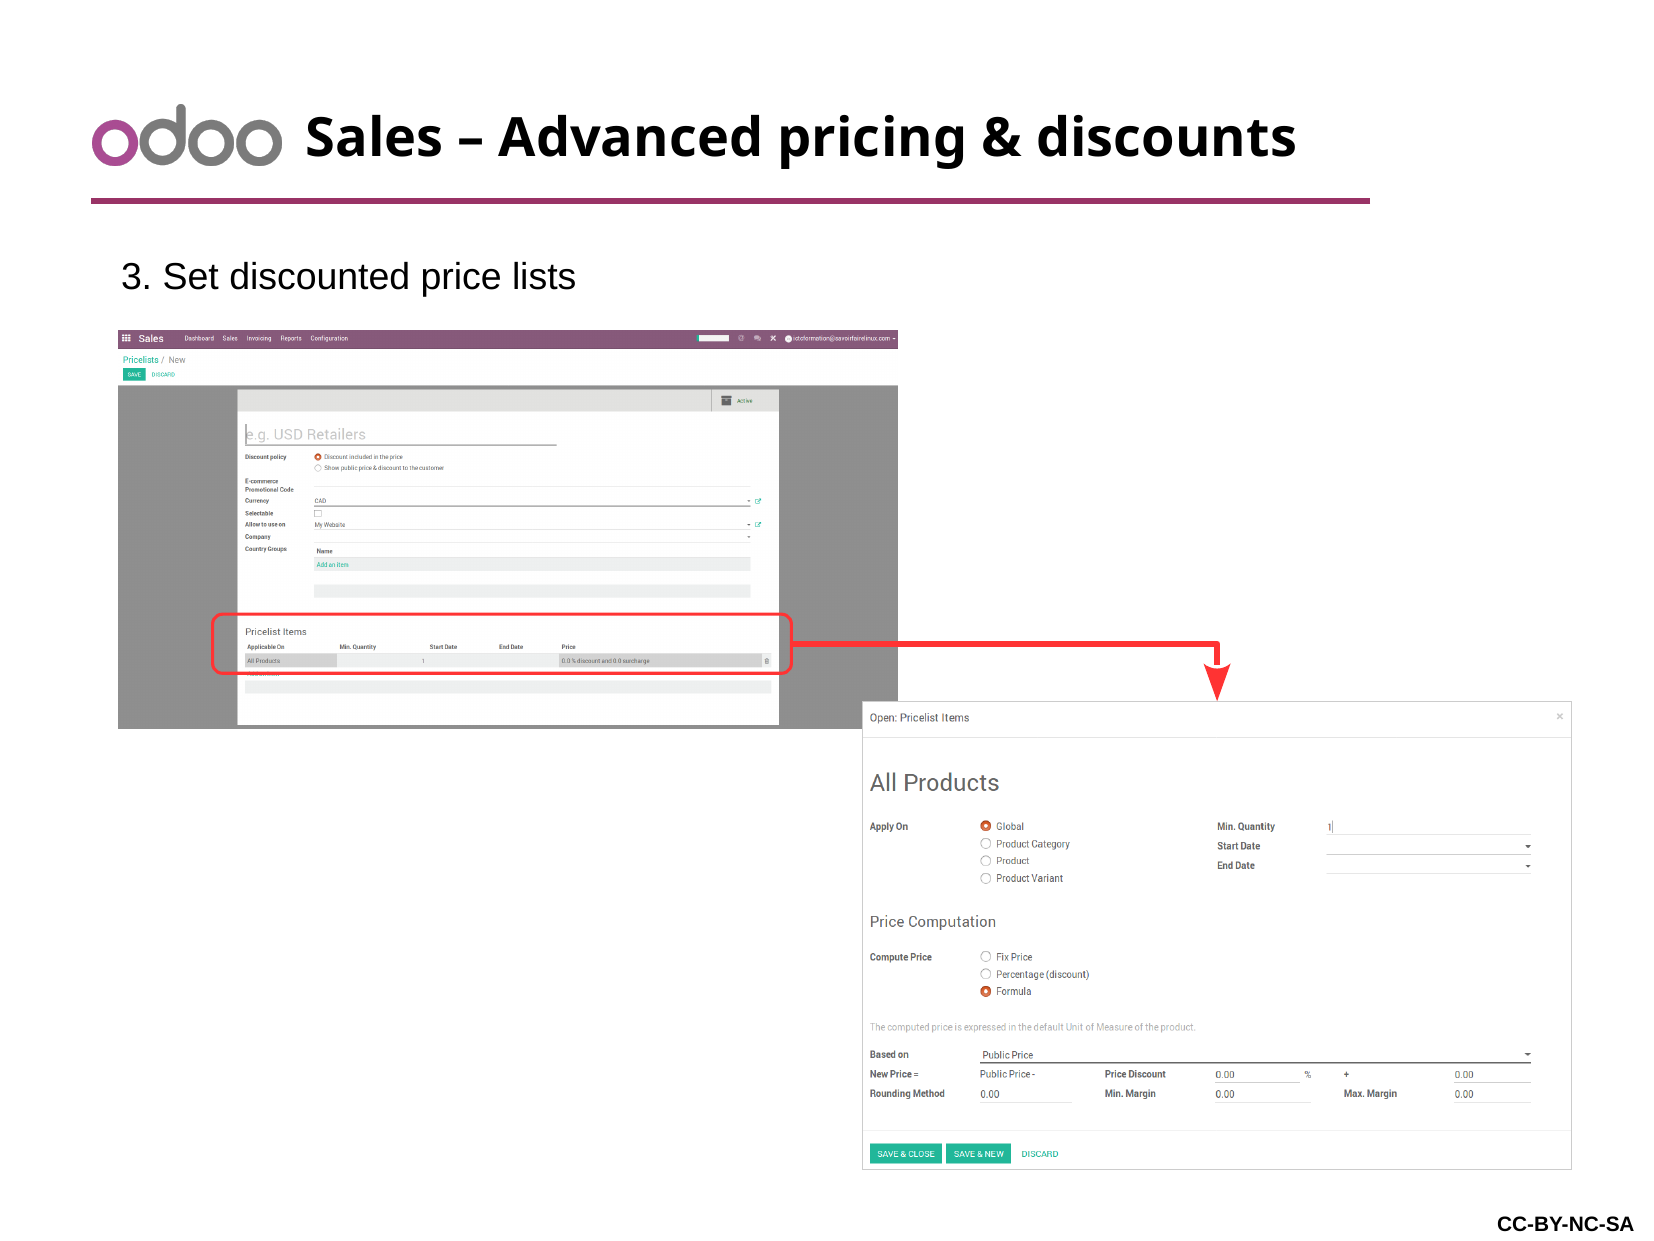

# Sales – Advanced pricing & discounts
3. Set discounted price lists
CC-BY-NC-SA